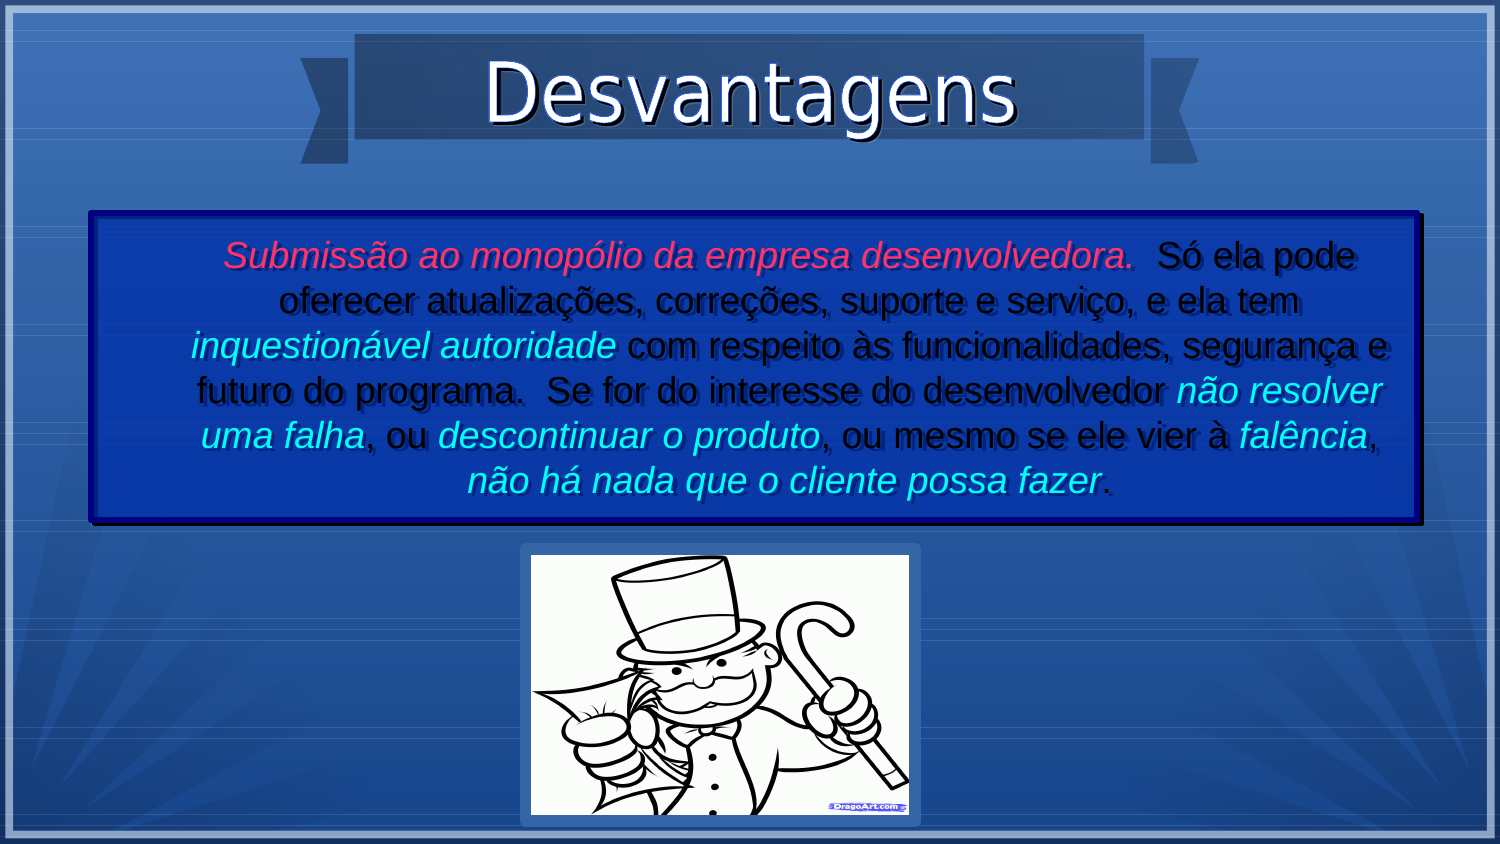

# Desvantagens
Submissão ao monopólio da empresa desenvolvedora. Só ela pode oferecer atualizações, correções, suporte e serviço, e ela tem inquestionável autoridade com respeito às funcionalidades, segurança e futuro do programa. Se for do interesse do desenvolvedor não resolver uma falha, ou descontinuar o produto, ou mesmo se ele vier à falência, não há nada que o cliente possa fazer.